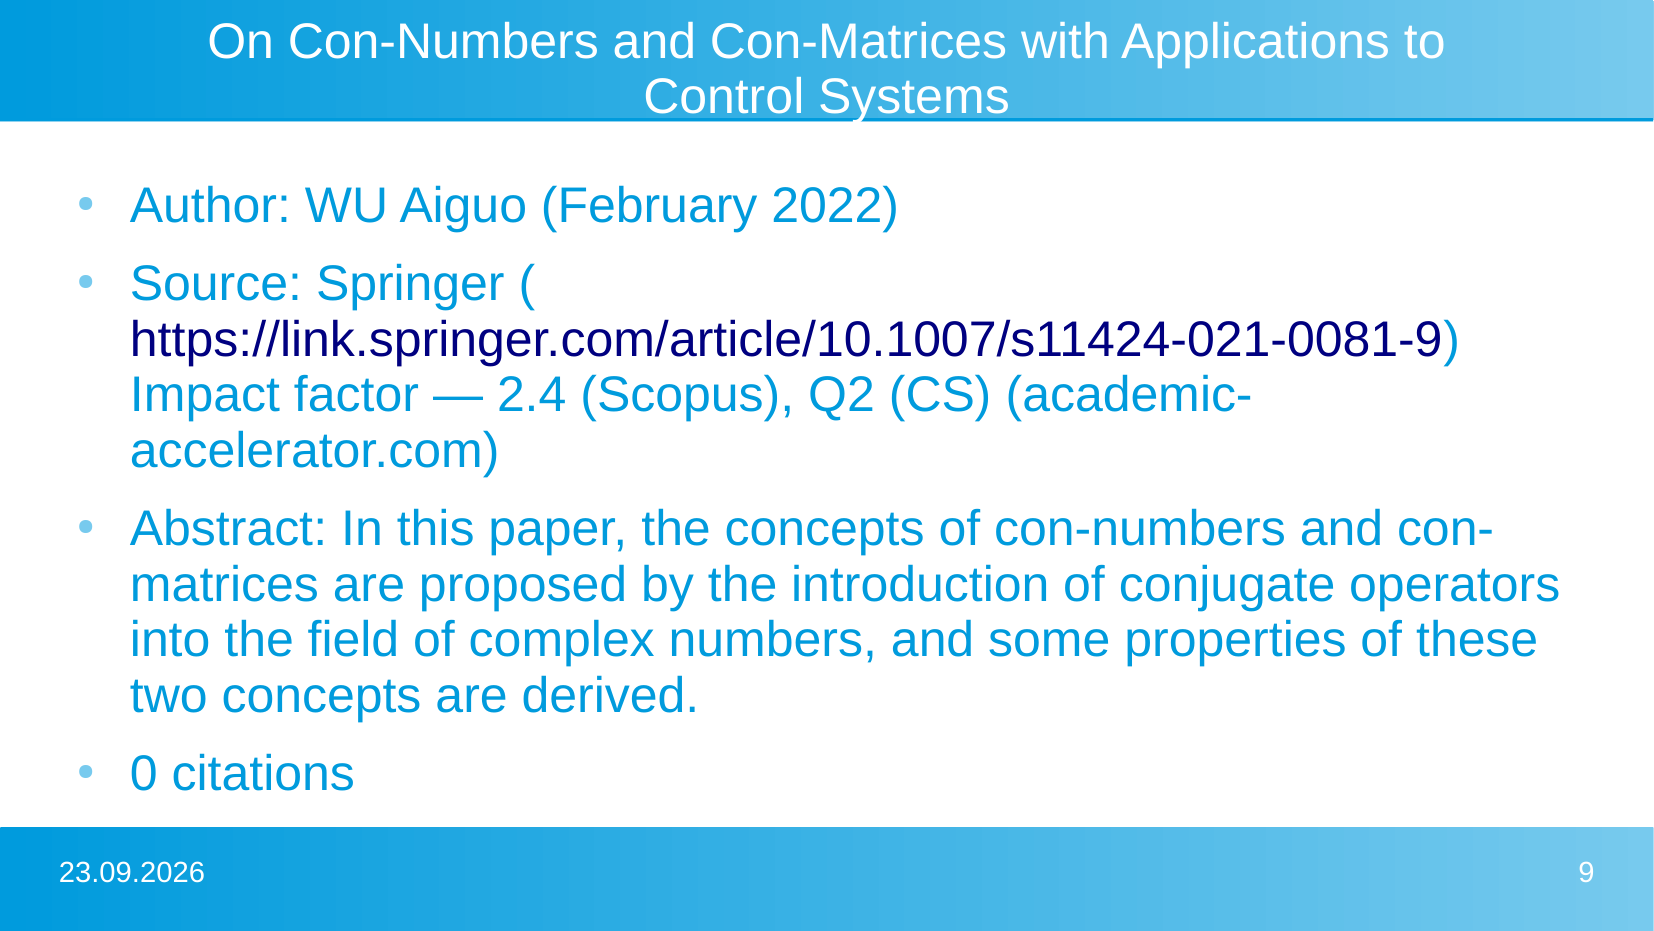

# On Con-Numbers and Con-Matrices with Applications to Control Systems
Author: WU Aiguo (February 2022)
Source: Springer (https://link.springer.com/article/10.1007/s11424-021-0081-9) Impact factor — 2.4 (Scopus), Q2 (CS) (academic-accelerator.com)
Abstract: In this paper, the concepts of con-numbers and con-matrices are proposed by the introduction of conjugate operators into the field of complex numbers, and some properties of these two concepts are derived.
0 citations
9